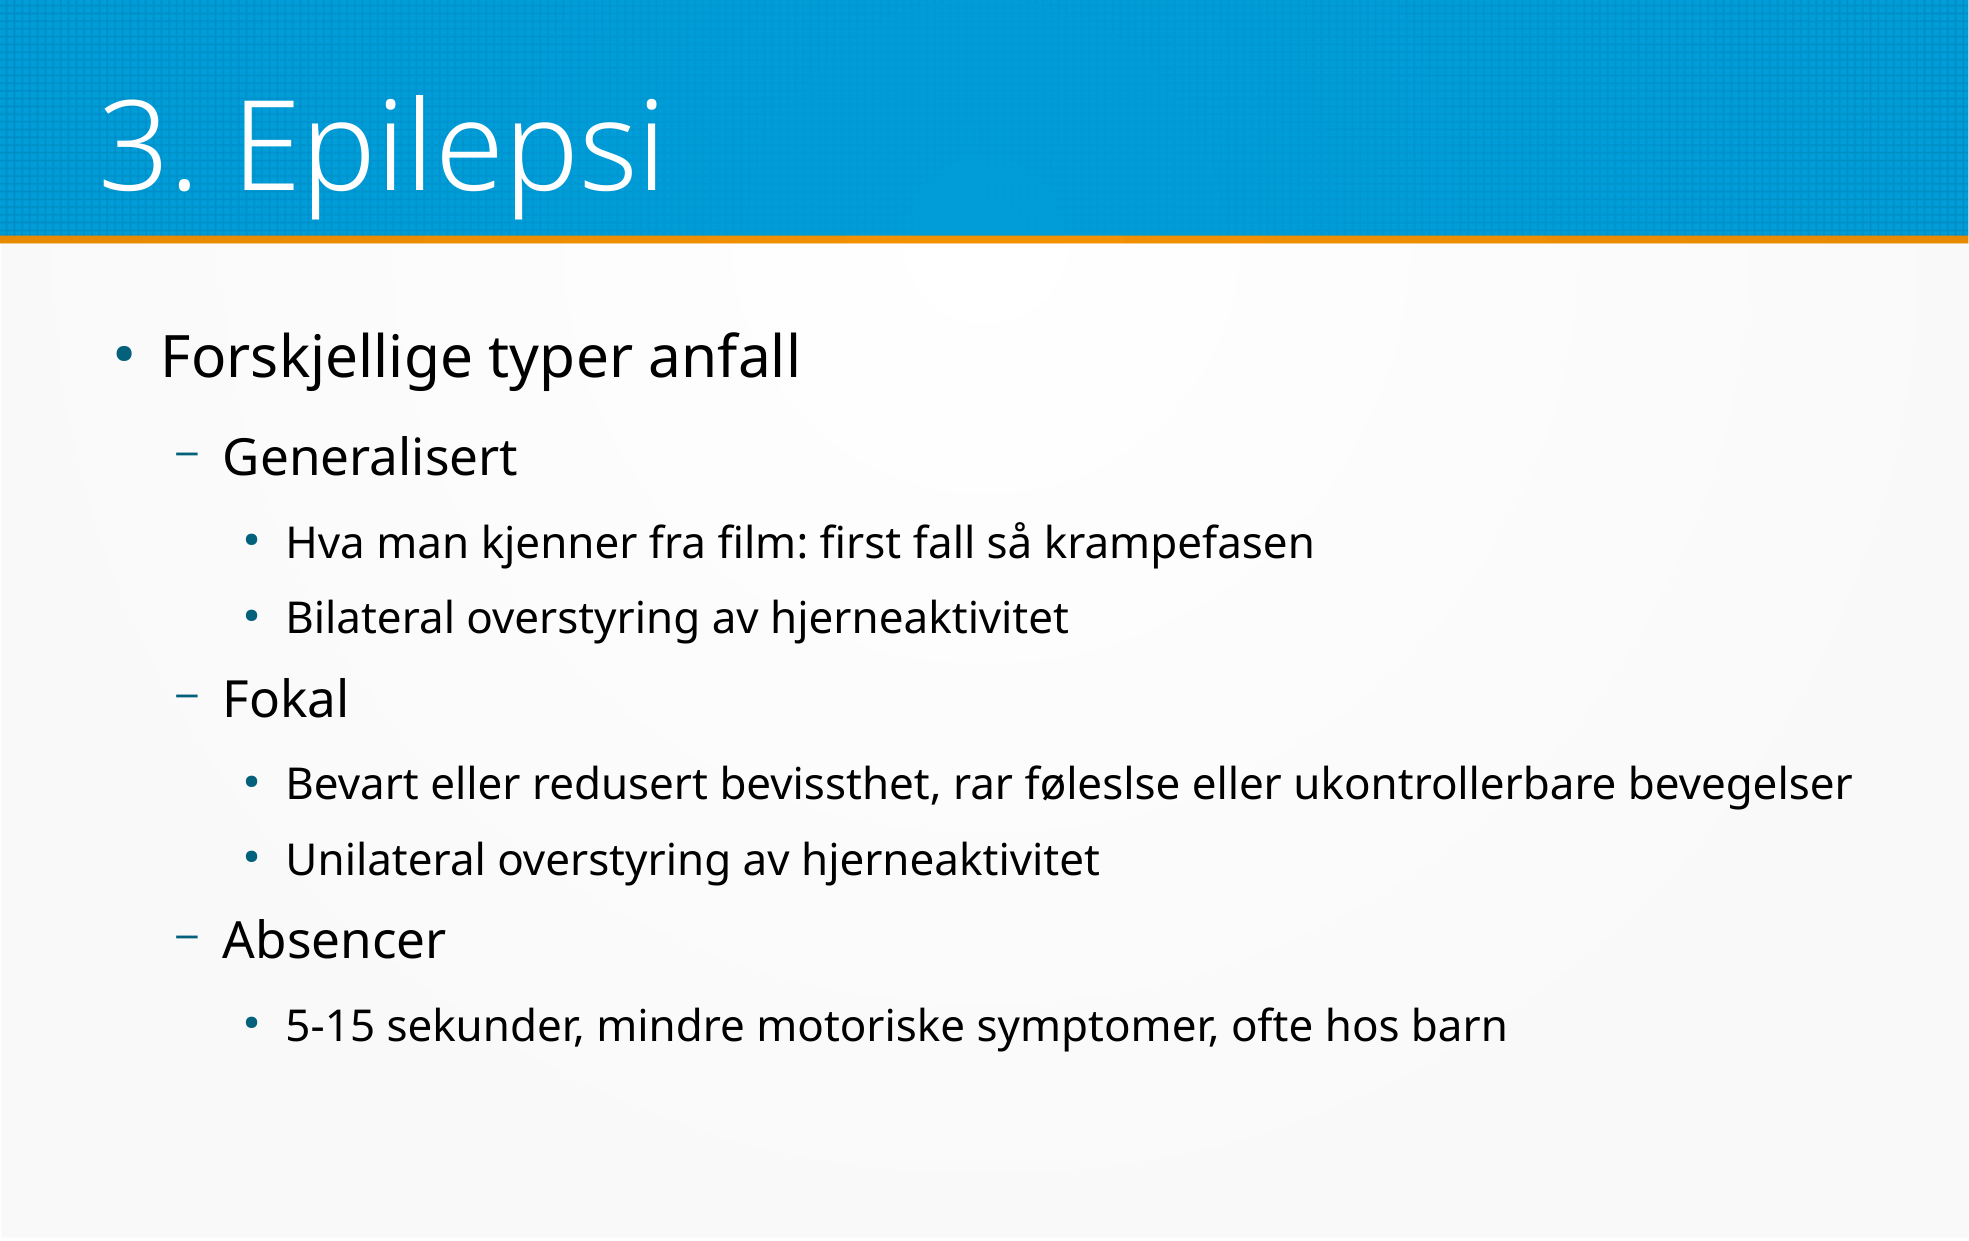

# 3. Epilepsi
Forskjellige typer anfall
Generalisert
Hva man kjenner fra film: first fall så krampefasen
Bilateral overstyring av hjerneaktivitet
Fokal
Bevart eller redusert bevissthet, rar føleslse eller ukontrollerbare bevegelser
Unilateral overstyring av hjerneaktivitet
Absencer
5-15 sekunder, mindre motoriske symptomer, ofte hos barn